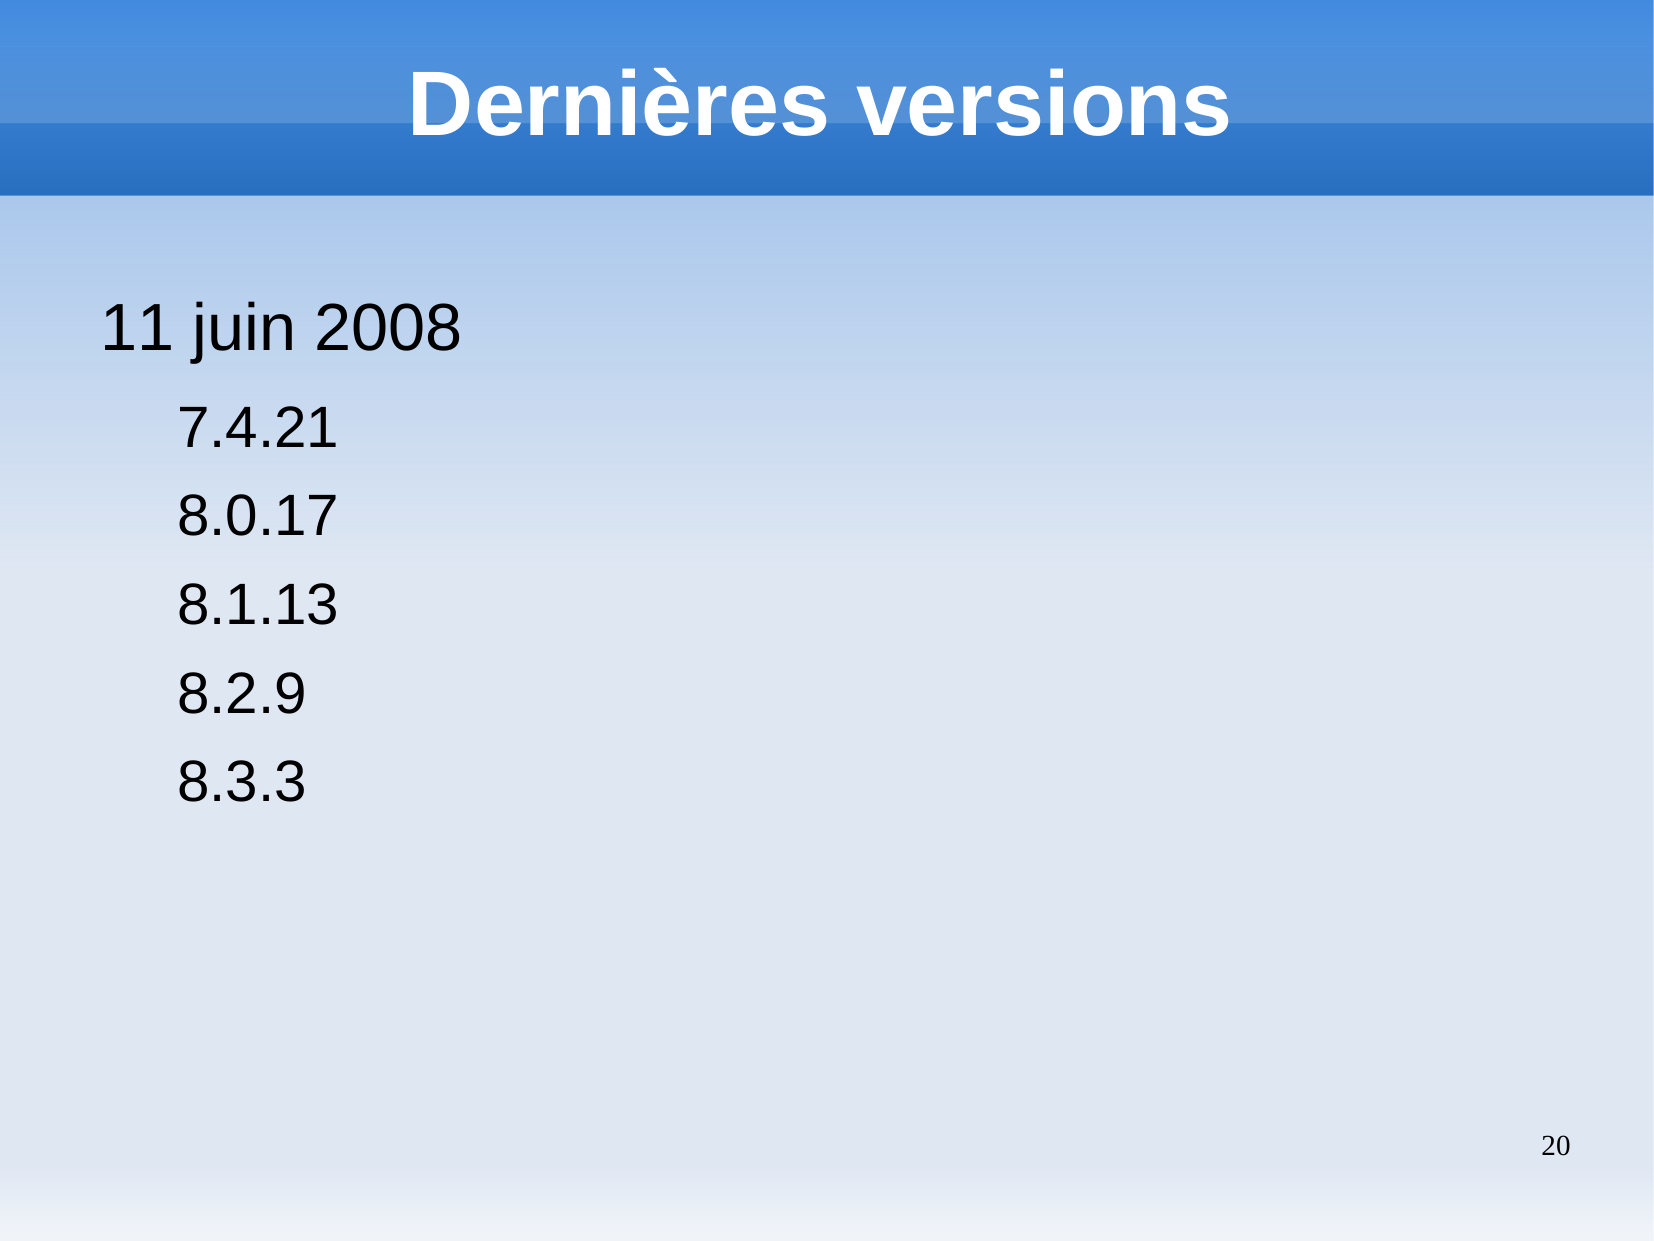

# Dernières versions
11 juin 2008
7.4.21
8.0.17
8.1.13
8.2.9
8.3.3
20